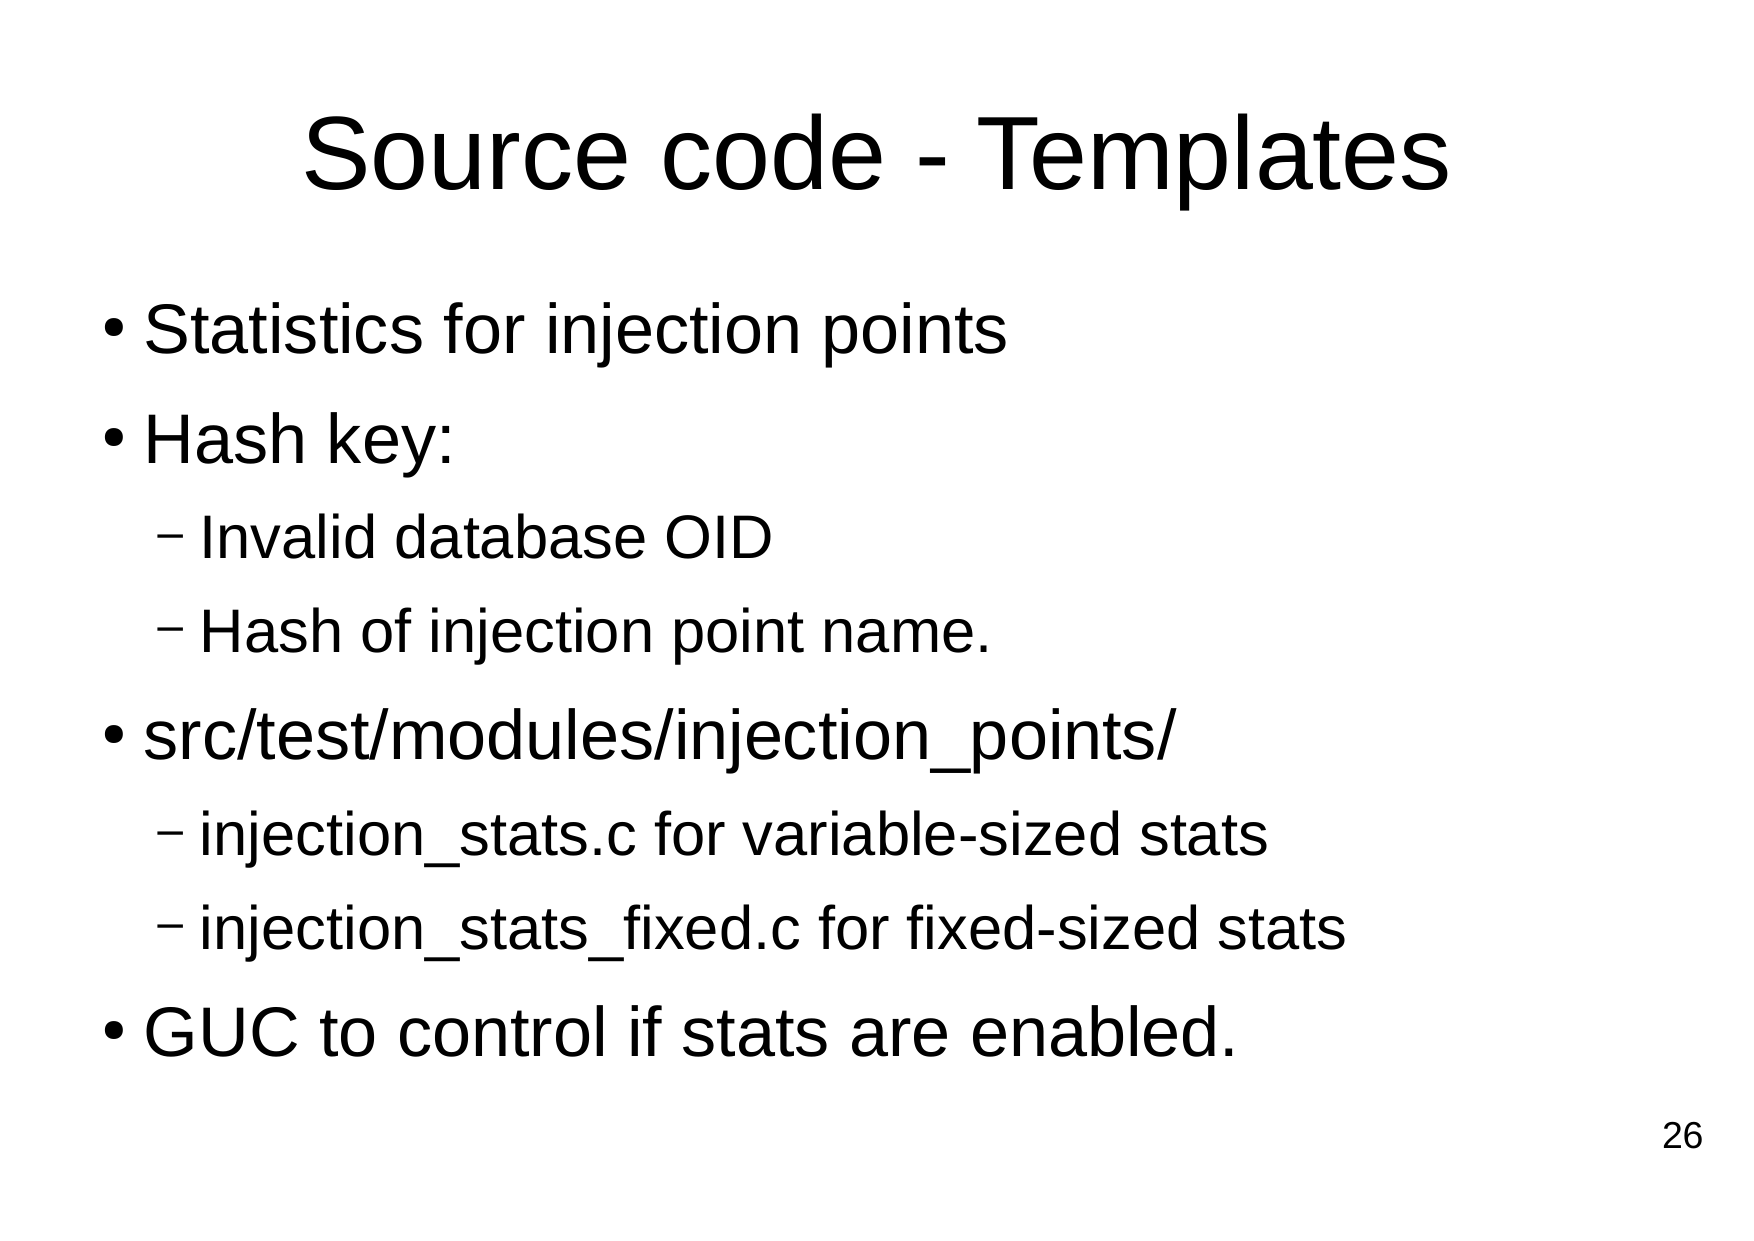

# Source code - Templates
Statistics for injection points
Hash key:
Invalid database OID
Hash of injection point name.
src/test/modules/injection_points/
injection_stats.c for variable-sized stats
injection_stats_fixed.c for fixed-sized stats
GUC to control if stats are enabled.